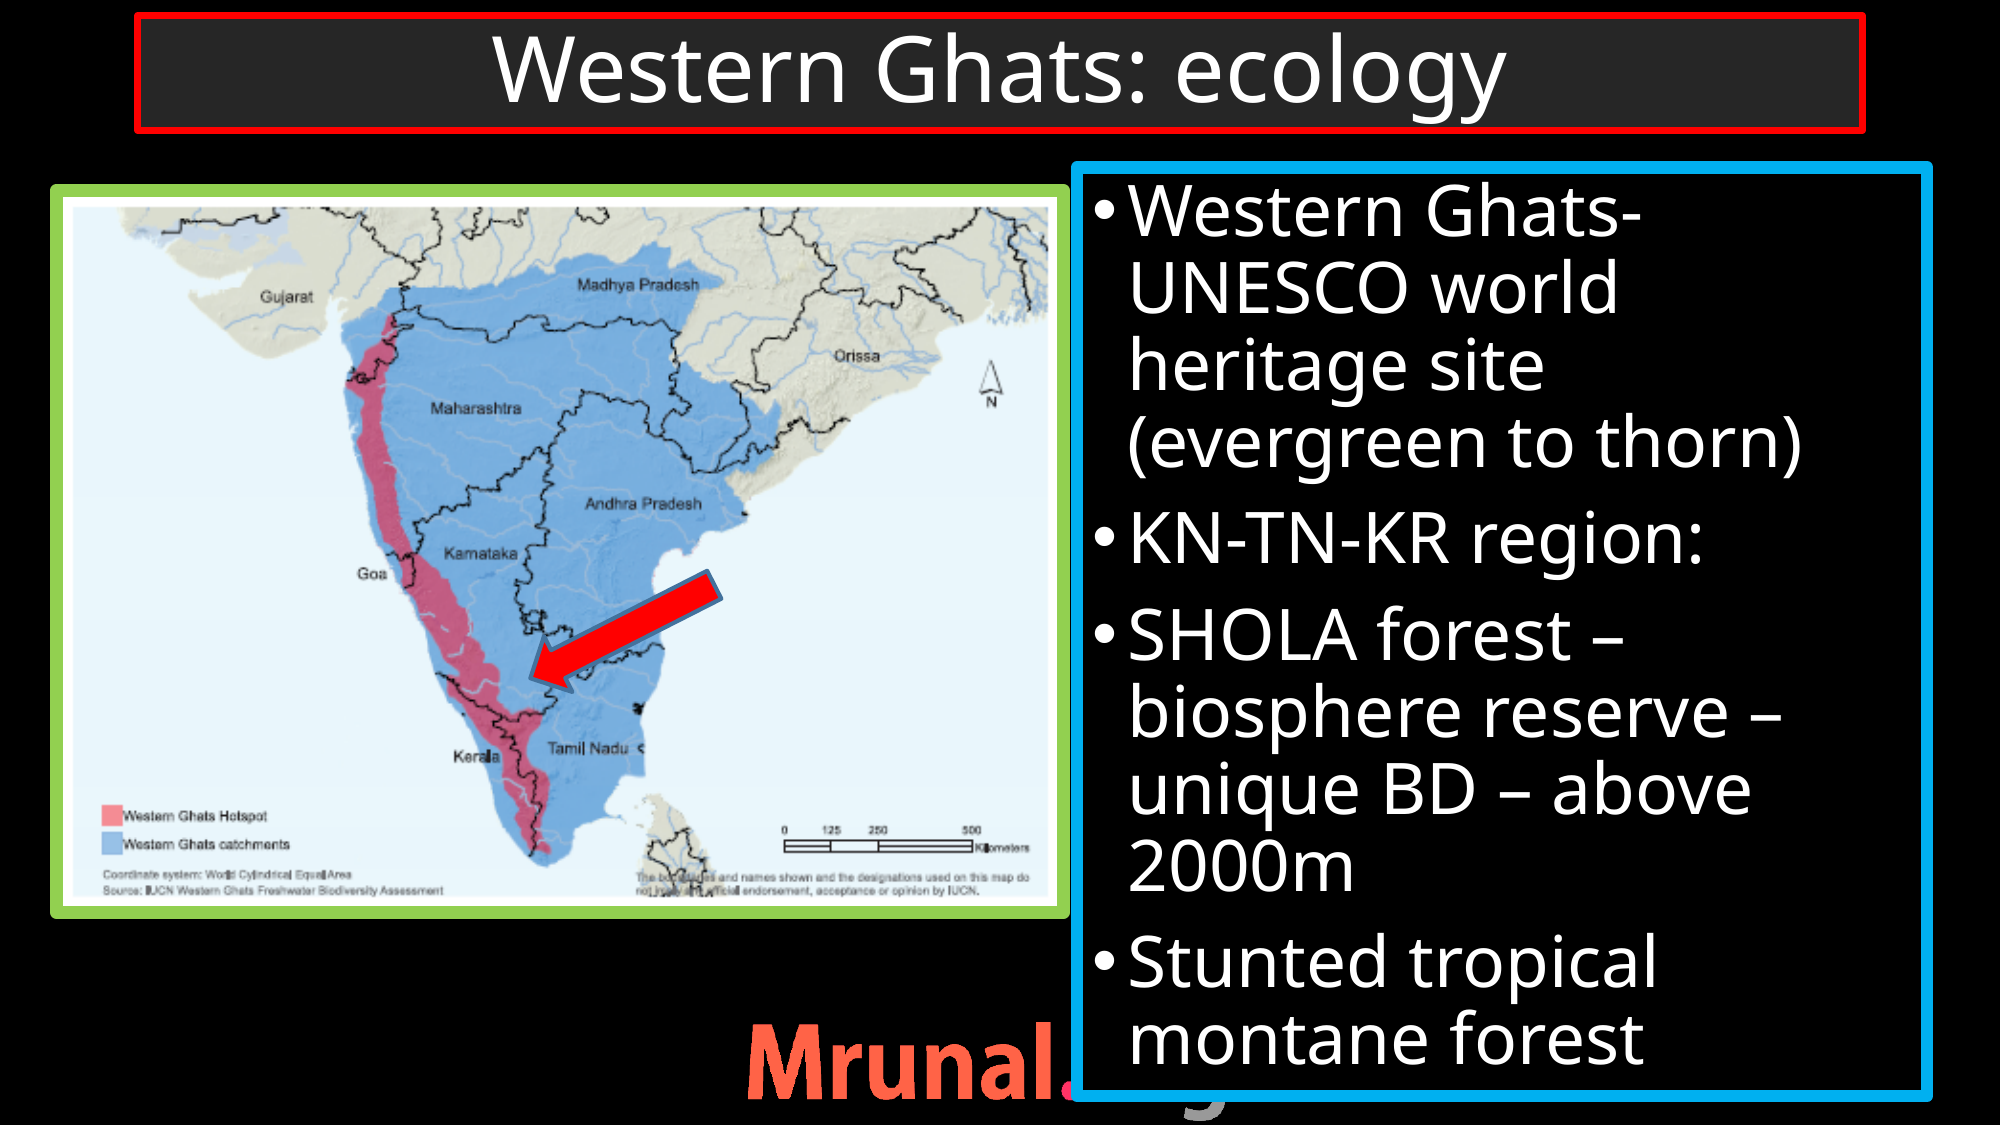

Western Ghats: ecology
# Western Ghats- UNESCO world heritage site (evergreen to thorn)
KN-TN-KR region:
SHOLA forest –biosphere reserve –unique BD – above 2000m
Stunted tropical montane forest